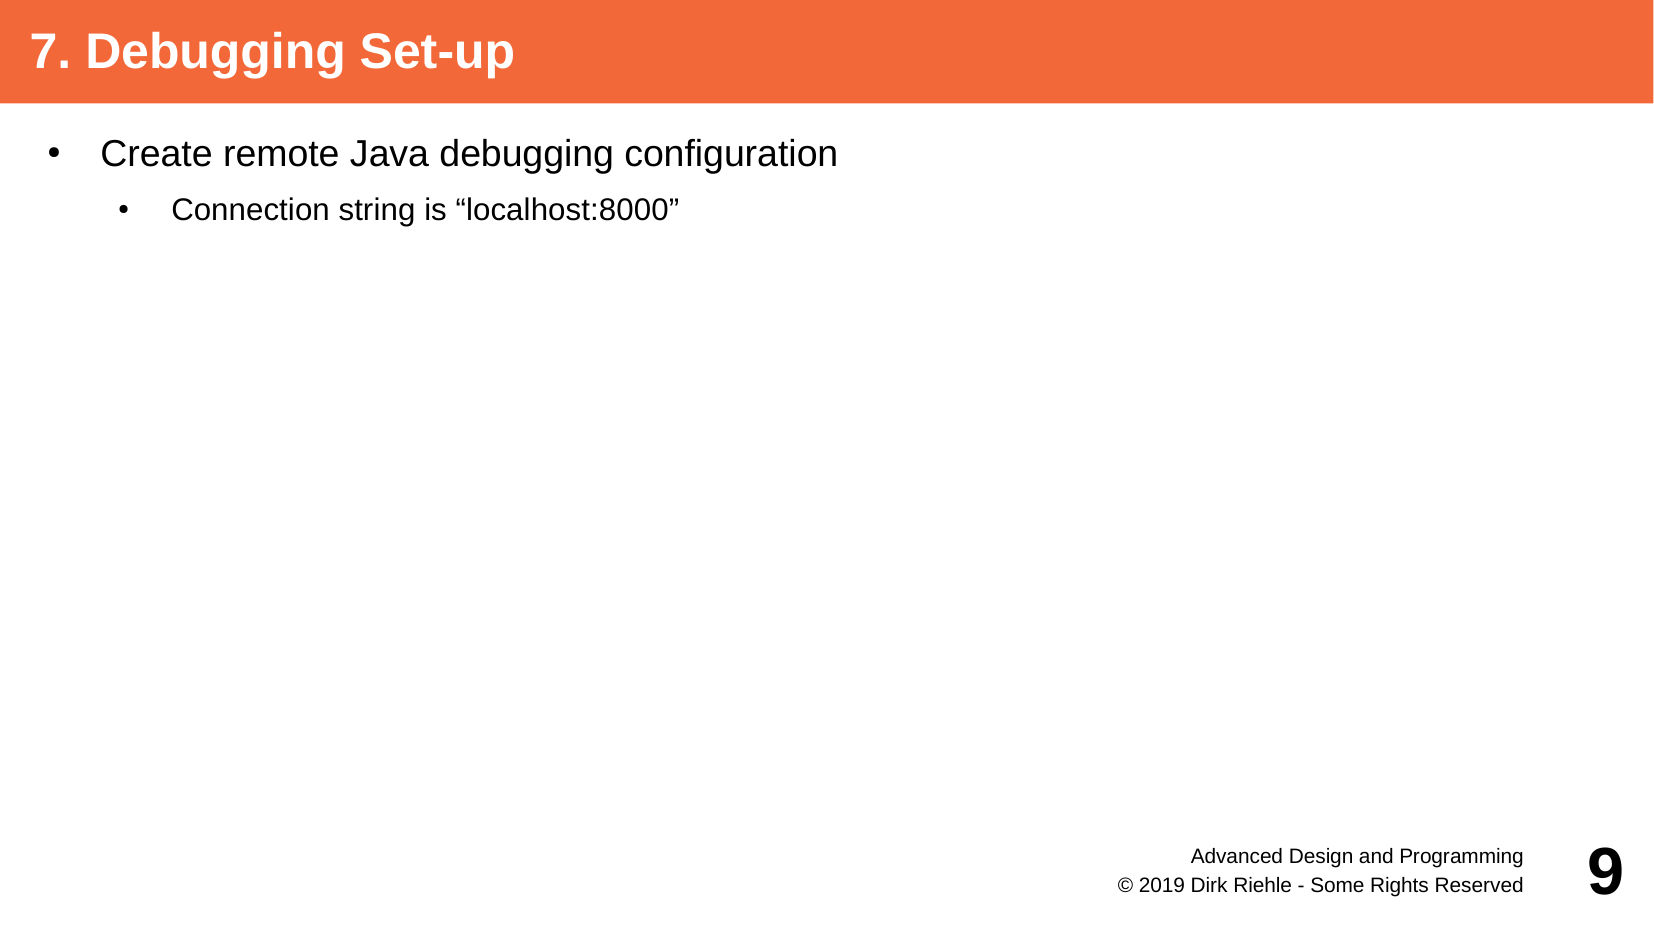

# 7. Debugging Set-up
Create remote Java debugging configuration
Connection string is “localhost:8000”
Advanced Design and Programming
9
© 2019 Dirk Riehle - Some Rights Reserved